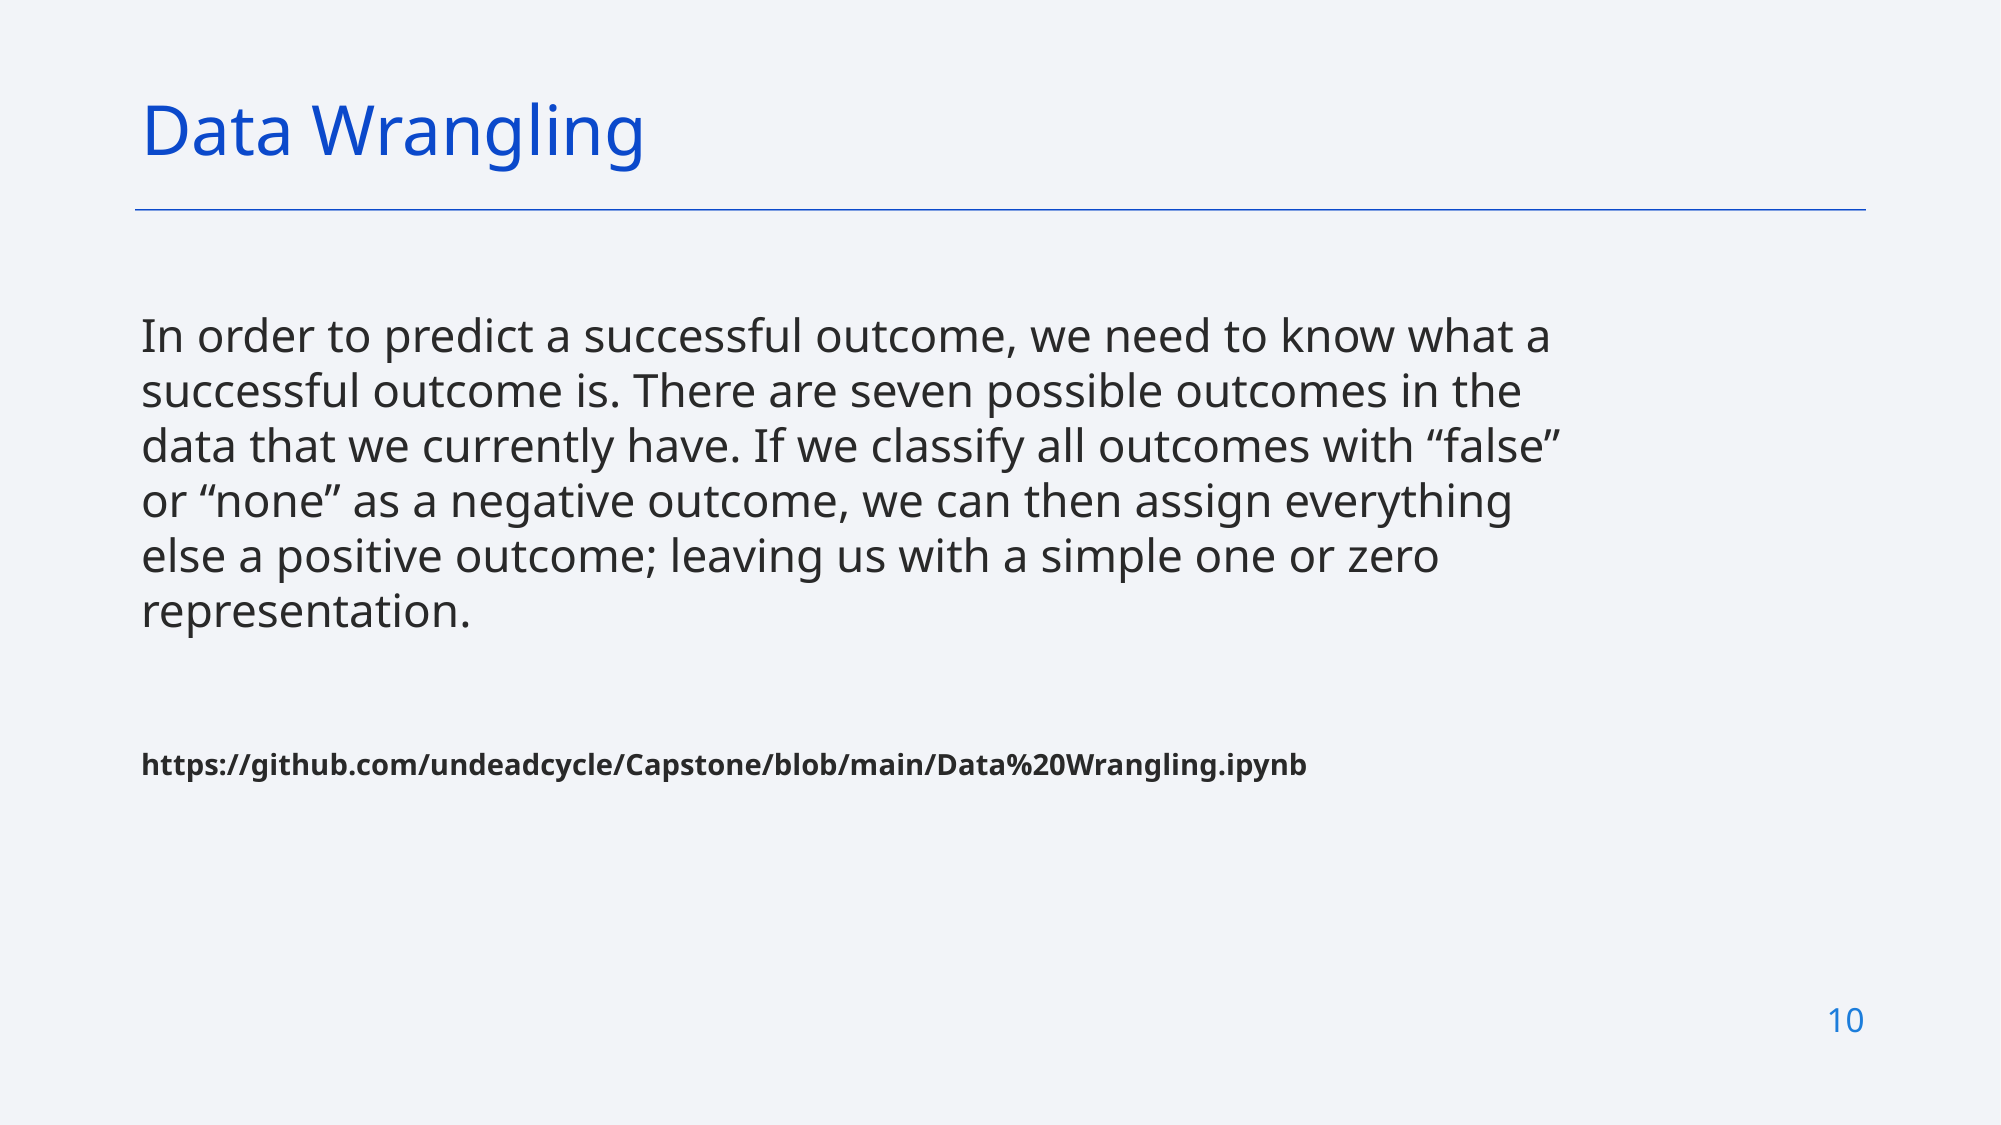

Data Wrangling
# In order to predict a successful outcome, we need to know what a successful outcome is. There are seven possible outcomes in the data that we currently have. If we classify all outcomes with “false” or “none” as a negative outcome, we can then assign everything else a positive outcome; leaving us with a simple one or zero representation.
https://github.com/undeadcycle/Capstone/blob/main/Data%20Wrangling.ipynb